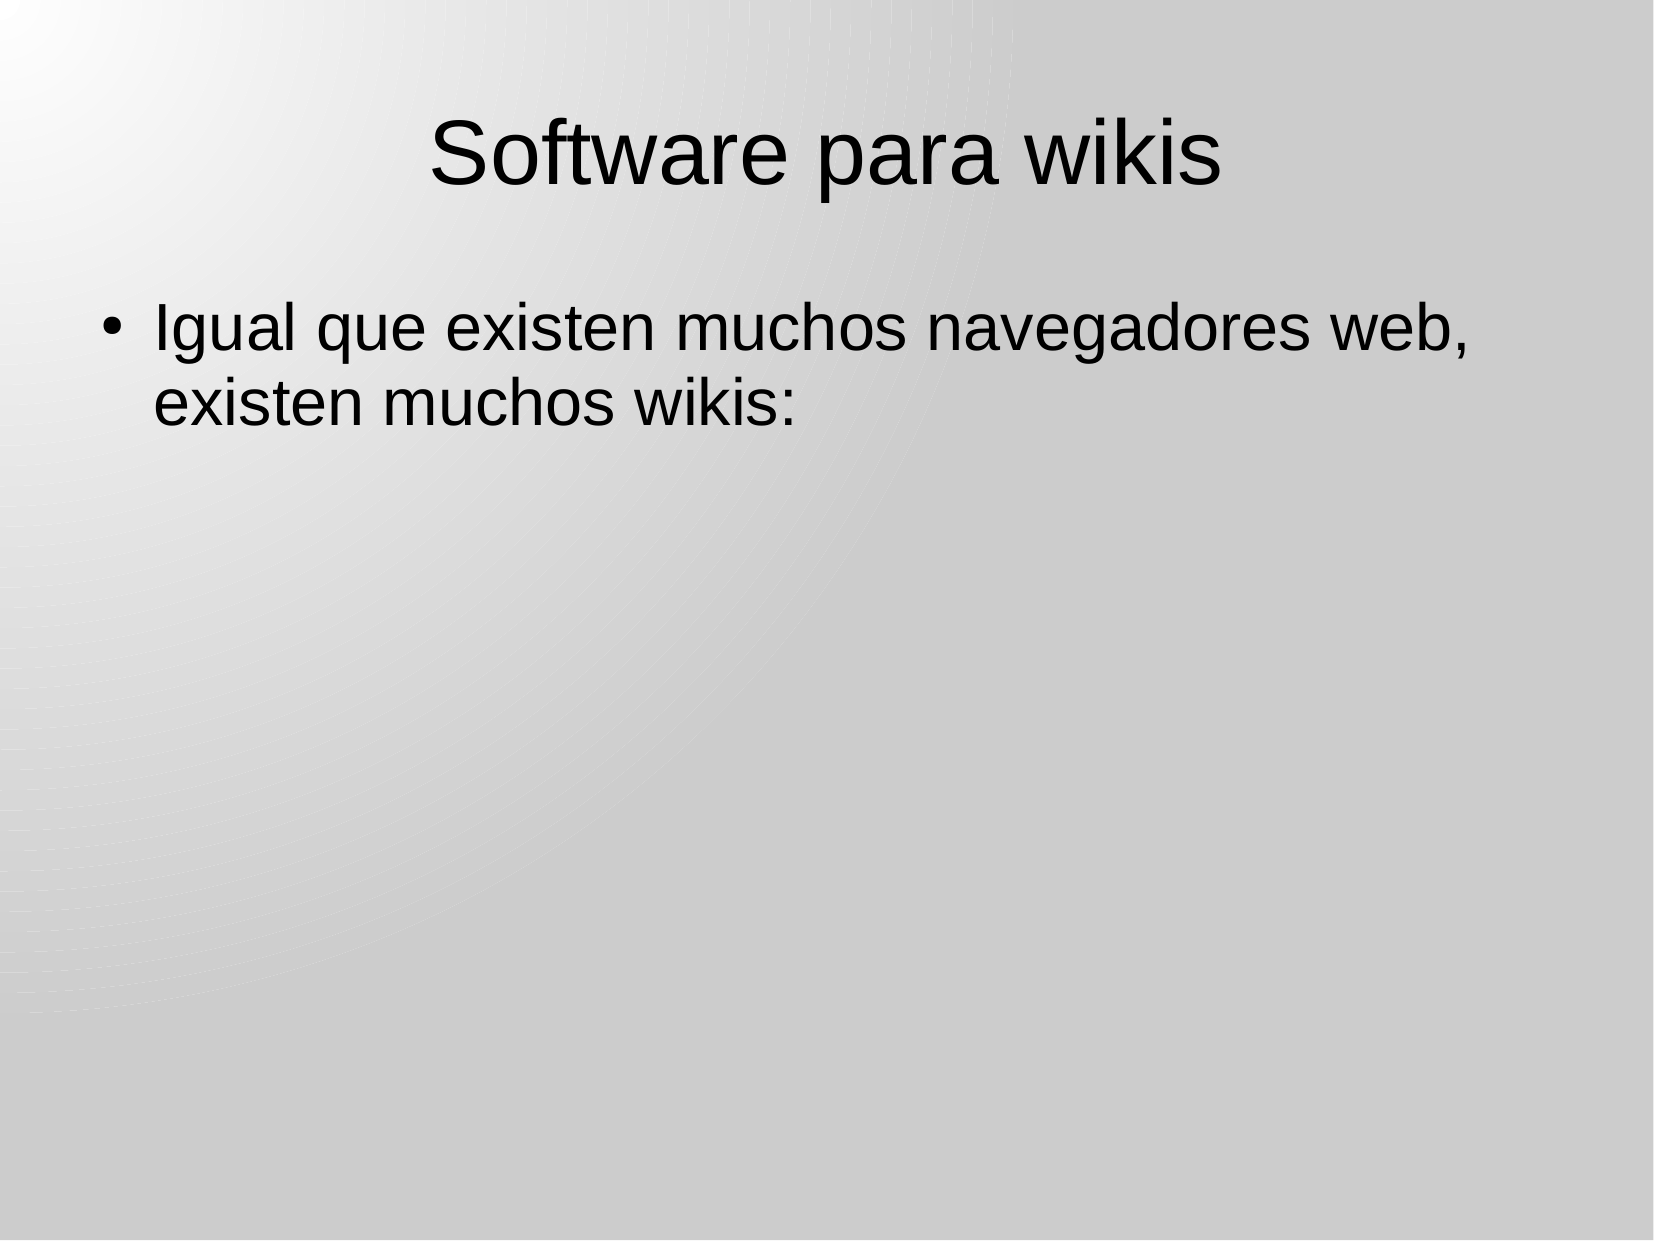

# Software para wikis
Igual que existen muchos navegadores web, existen muchos wikis: